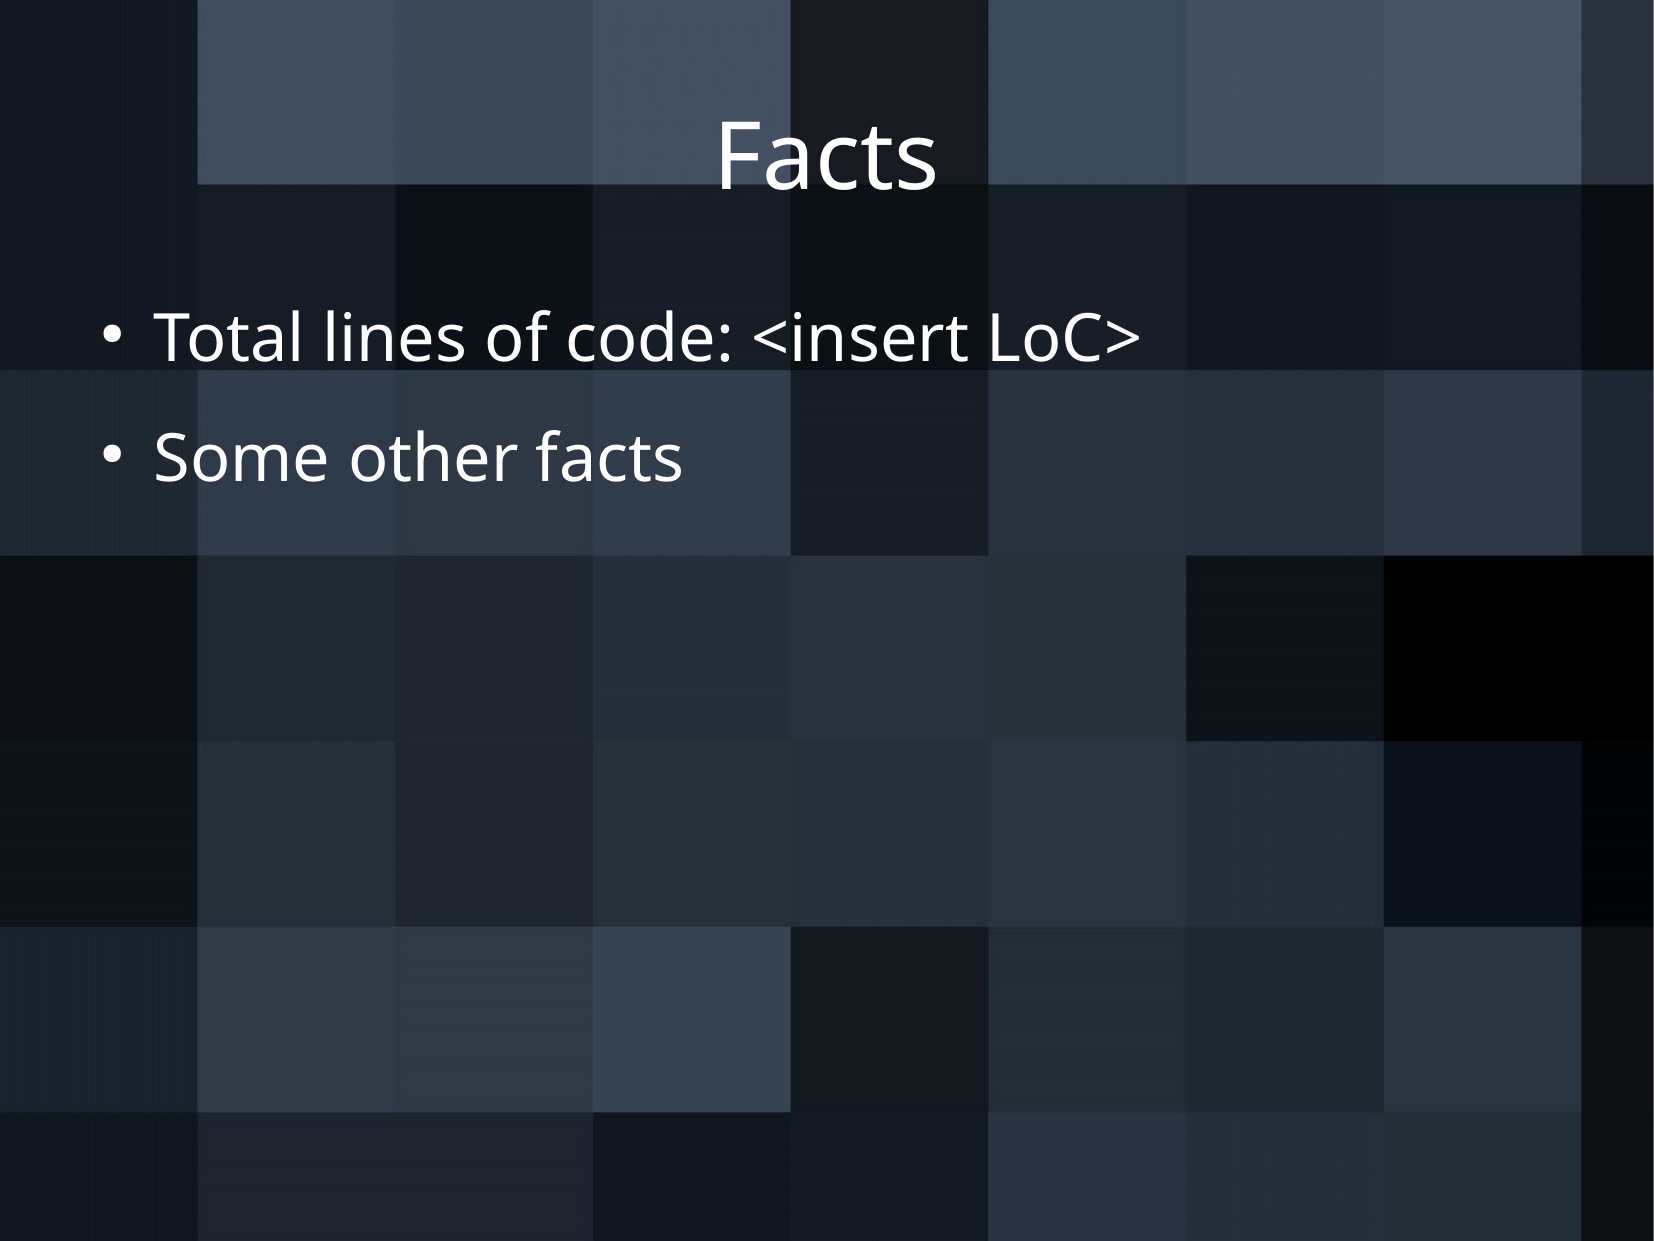

# Facts
Total lines of code: <insert LoC>
Some other facts